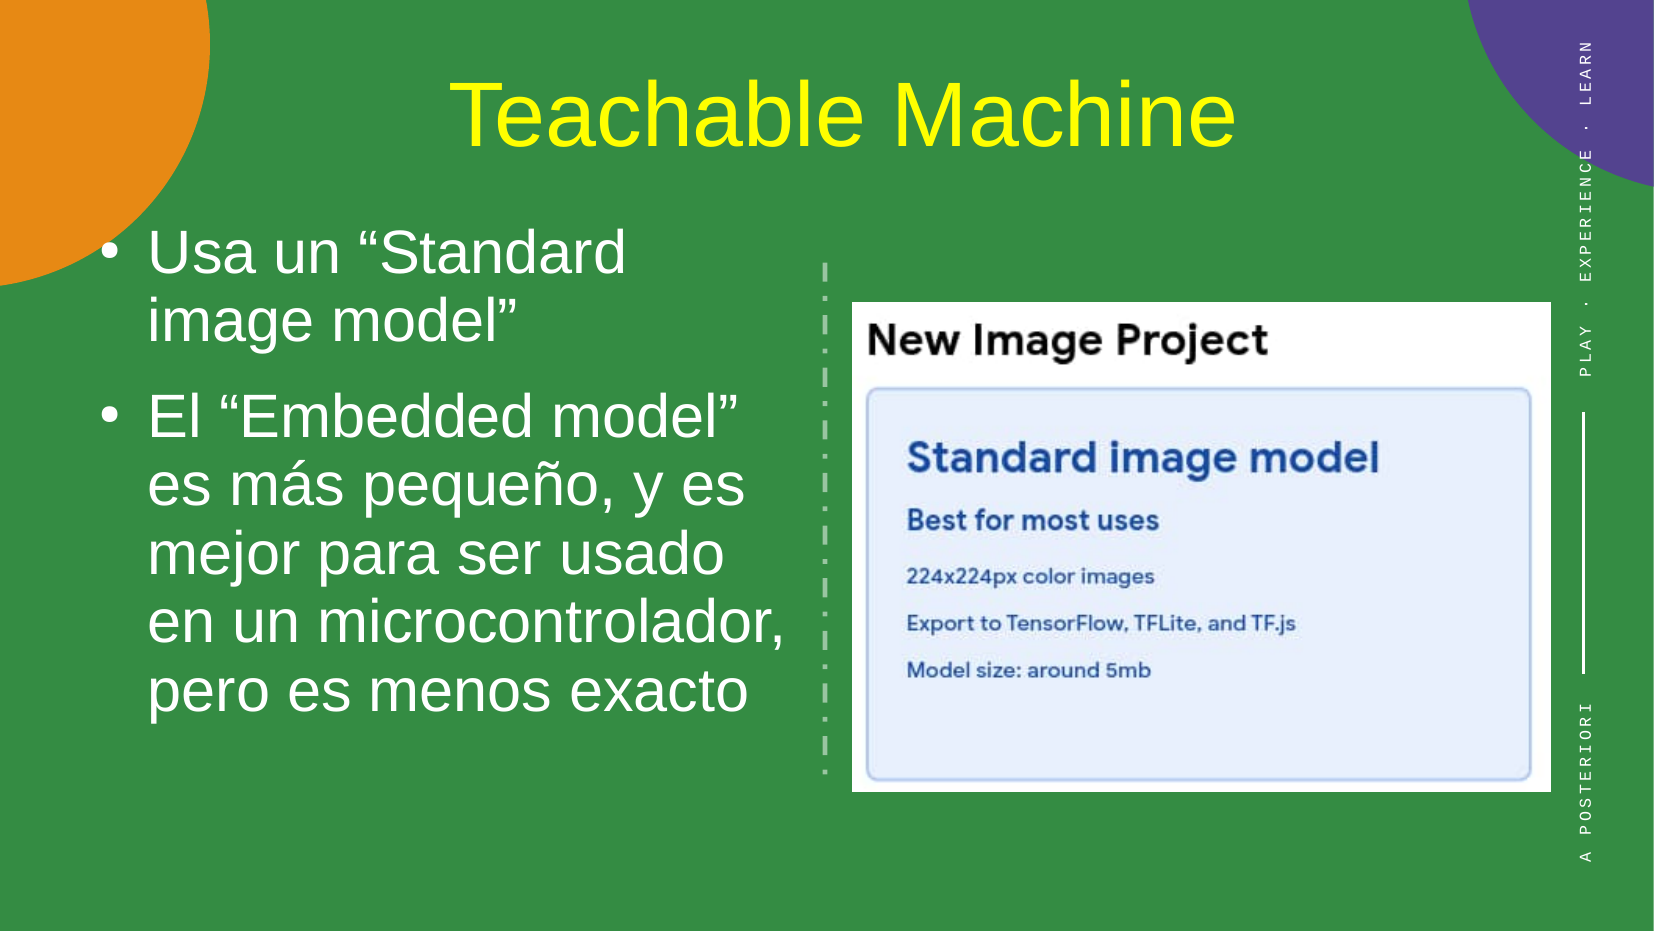

# Teachable Machine
Usa un “Standard image model”
El “Embedded model” es más pequeño, y es mejor para ser usado en un microcontrolador, pero es menos exacto